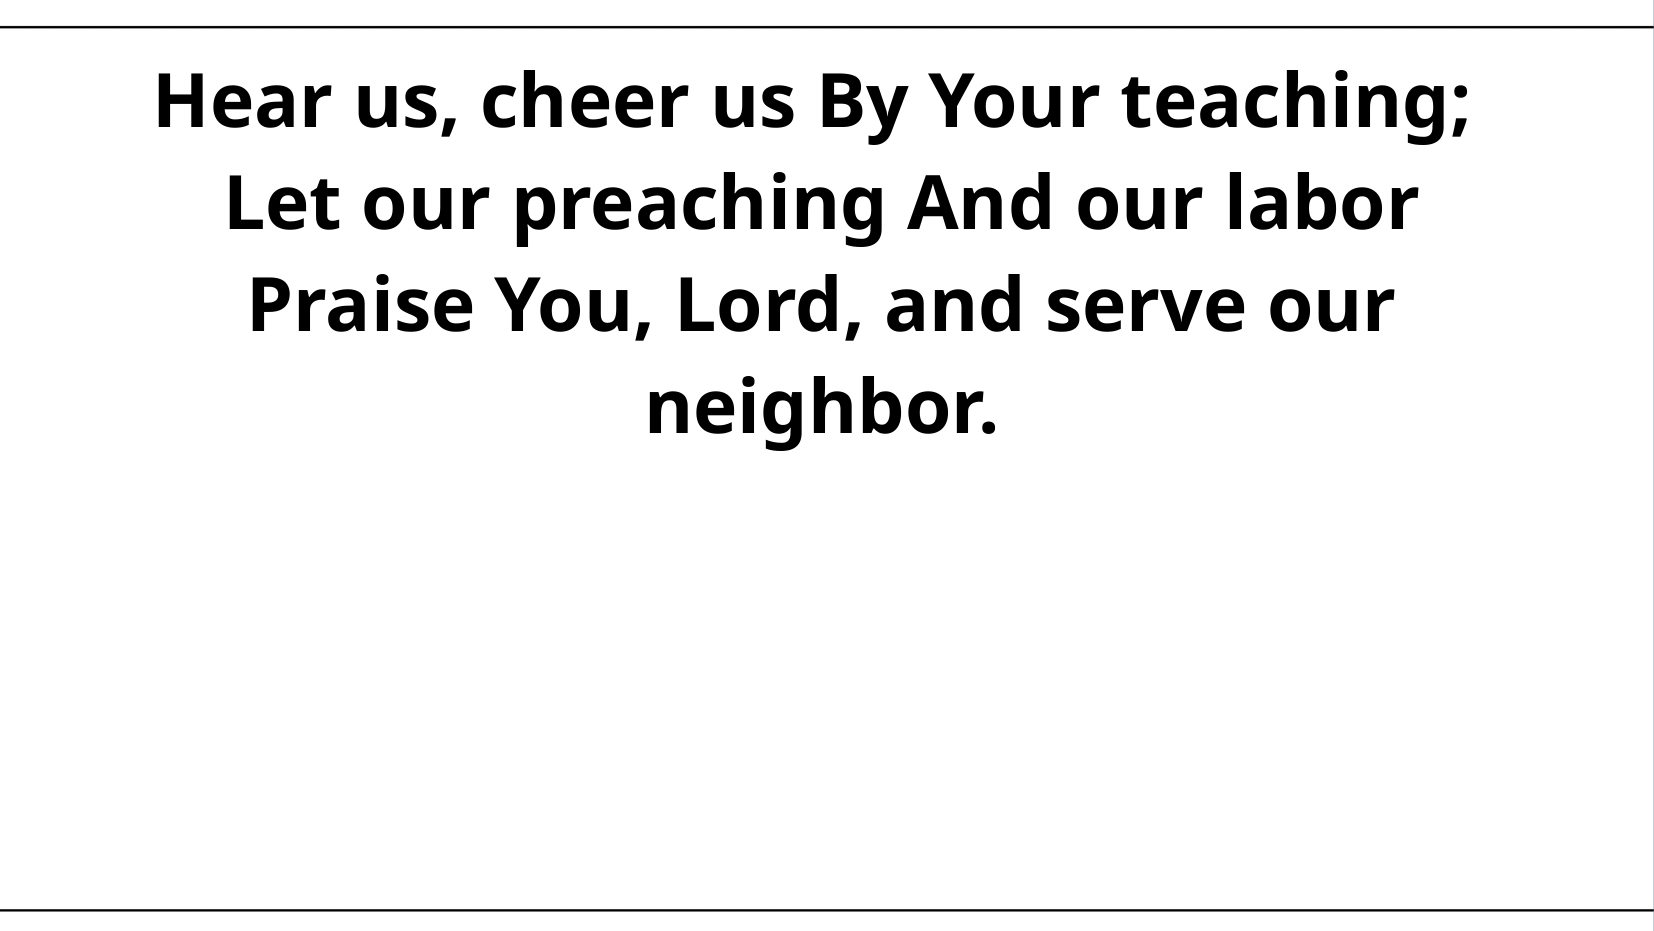

Hear us, cheer us By Your teaching;
Let our preaching And our labor
Praise You, Lord, and serve our neighbor.